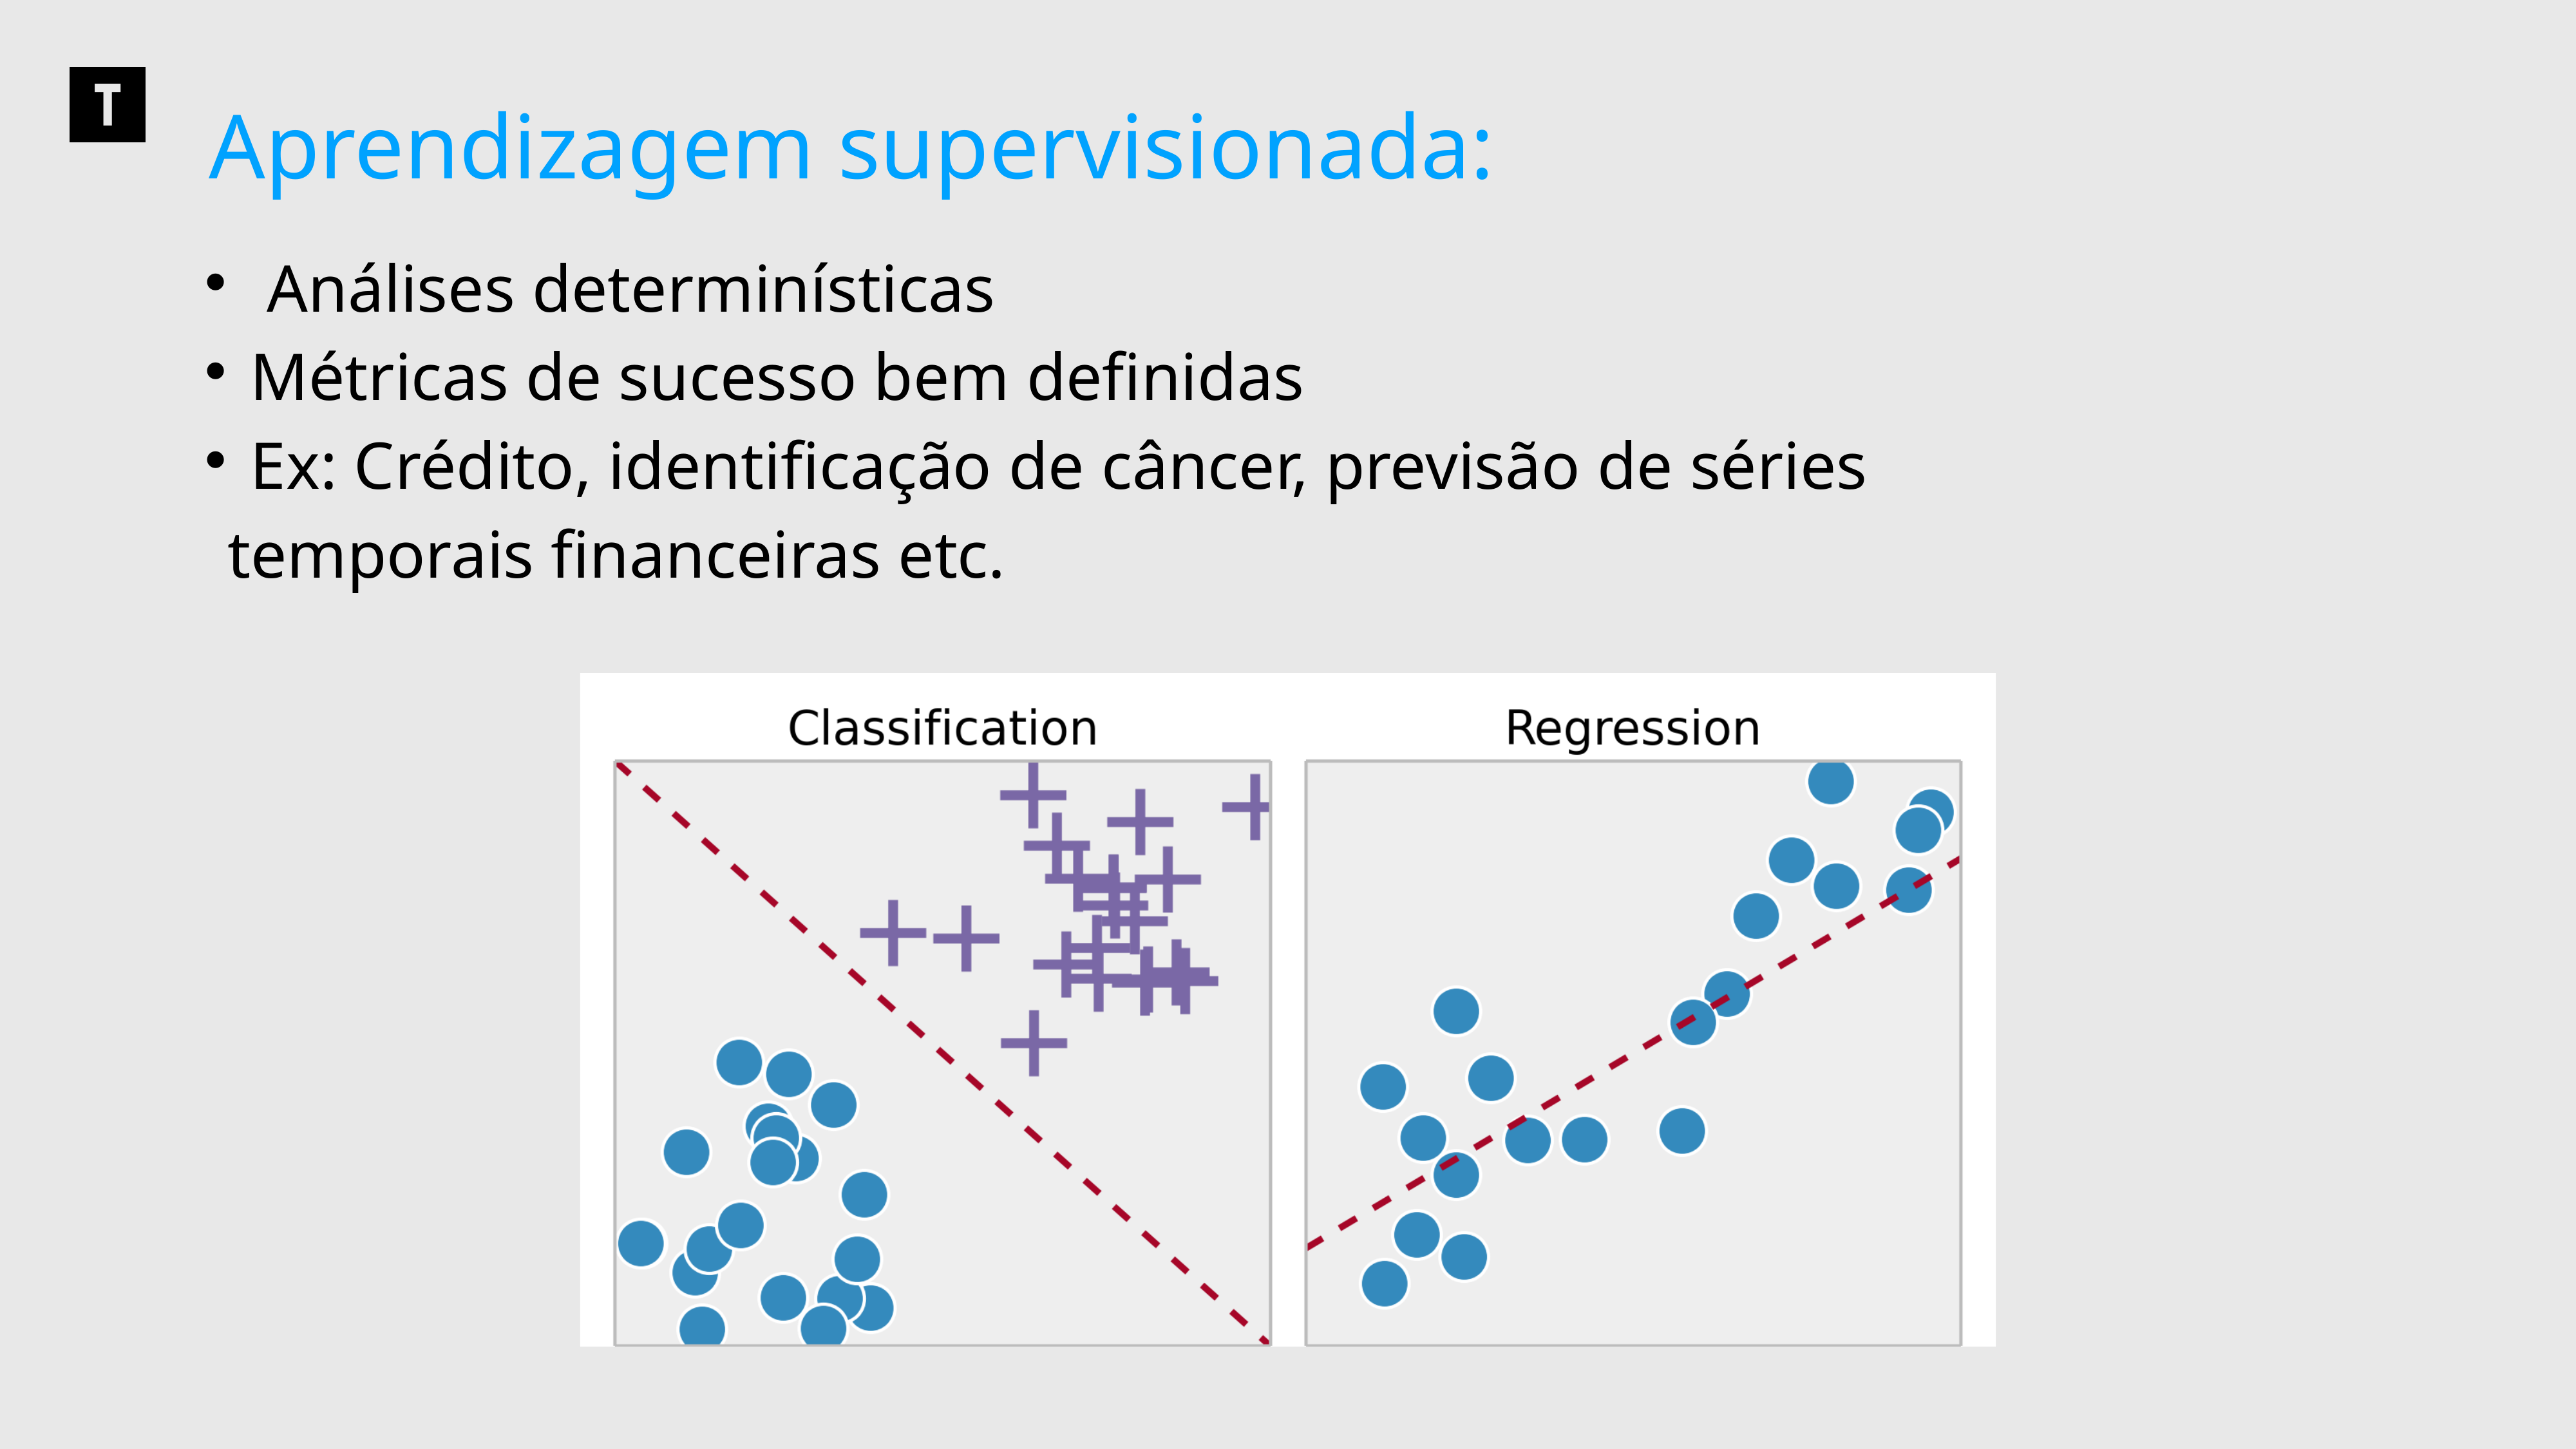

Aprendizagem supervisionada:
 Análises determinísticas
 Métricas de sucesso bem definidas
 Ex: Crédito, identificação de câncer, previsão de séries temporais financeiras etc.